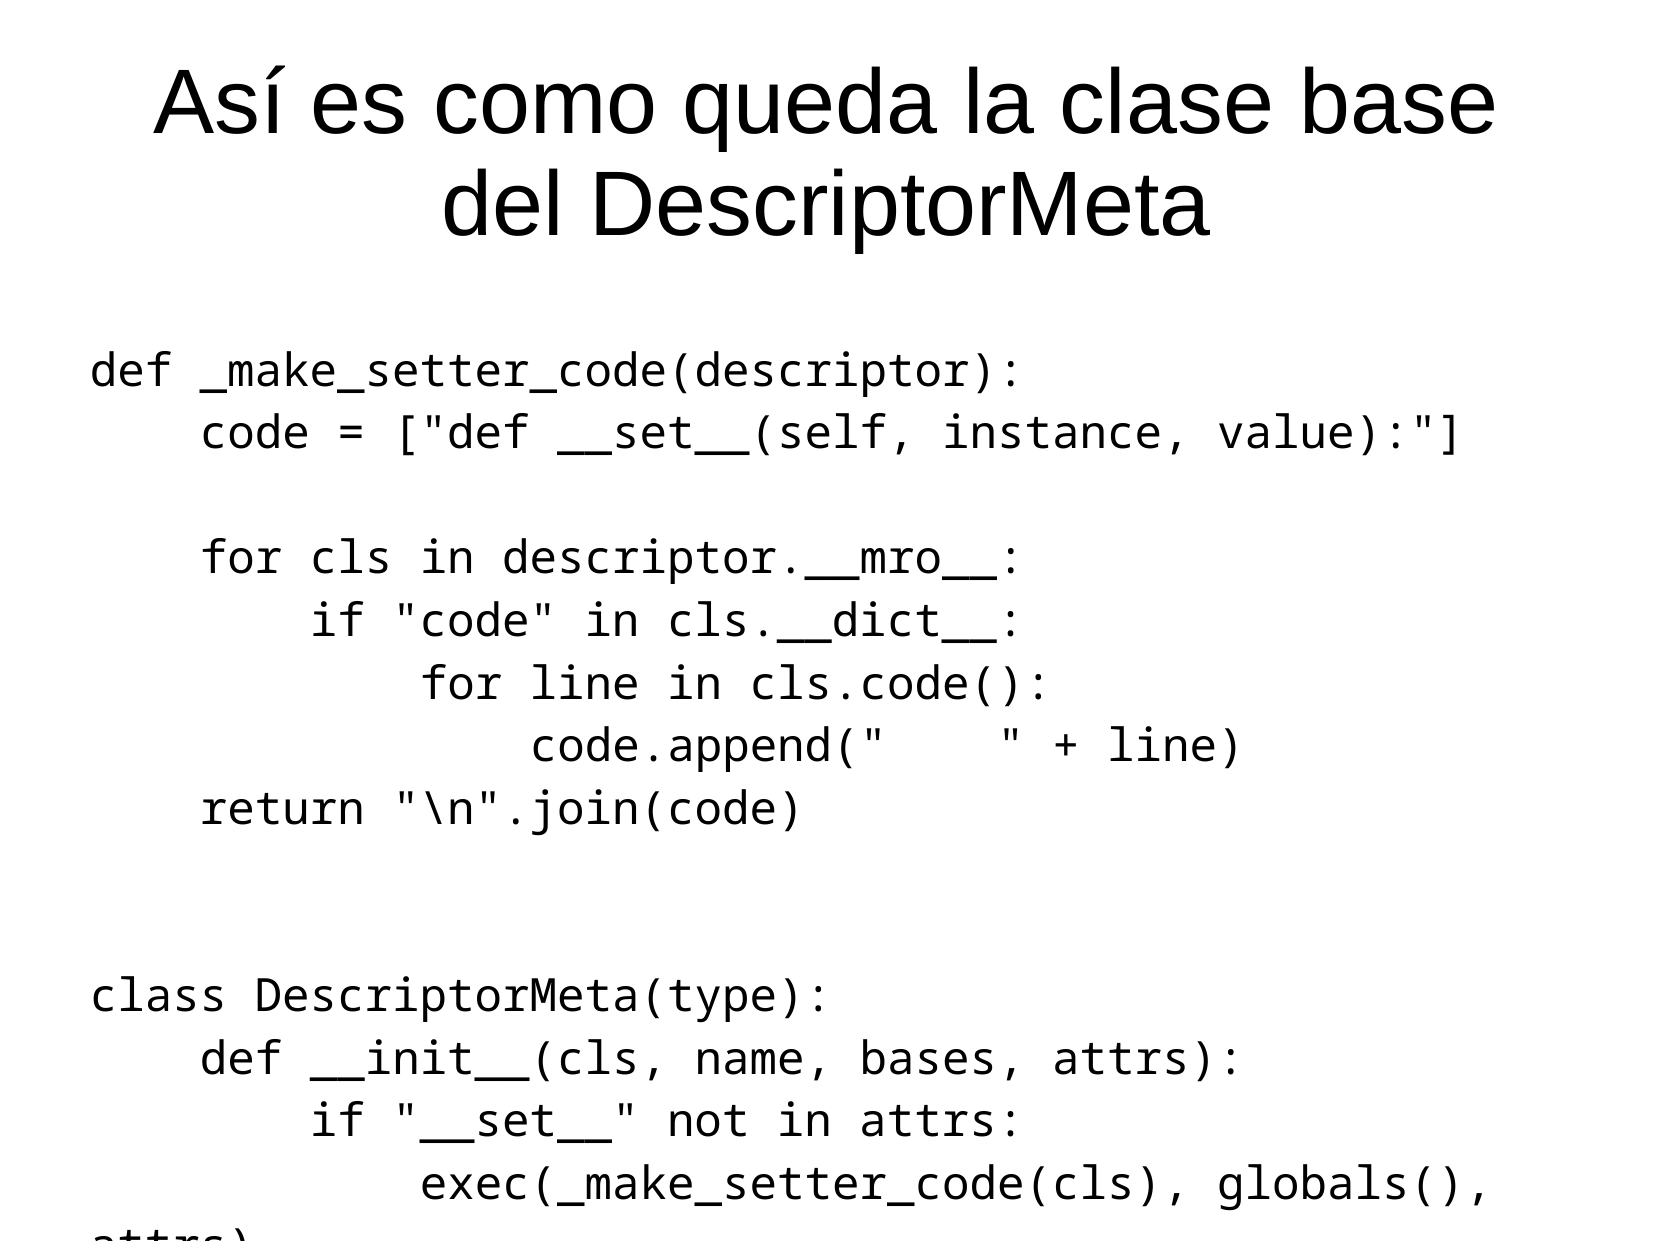

# Así es como queda la clase base del DescriptorMeta
def _make_setter_code(descriptor):
 code = ["def __set__(self, instance, value):"]
 for cls in descriptor.__mro__:
 if "code" in cls.__dict__:
 for line in cls.code():
 code.append(" " + line)
 return "\n".join(code)
class DescriptorMeta(type):
 def __init__(cls, name, bases, attrs):
 if "__set__" not in attrs:
 exec(_make_setter_code(cls), globals(), attrs)
 setattr(cls, "__set__", attrs["__set__"])
 return super().__init__(name, bases, attrs)